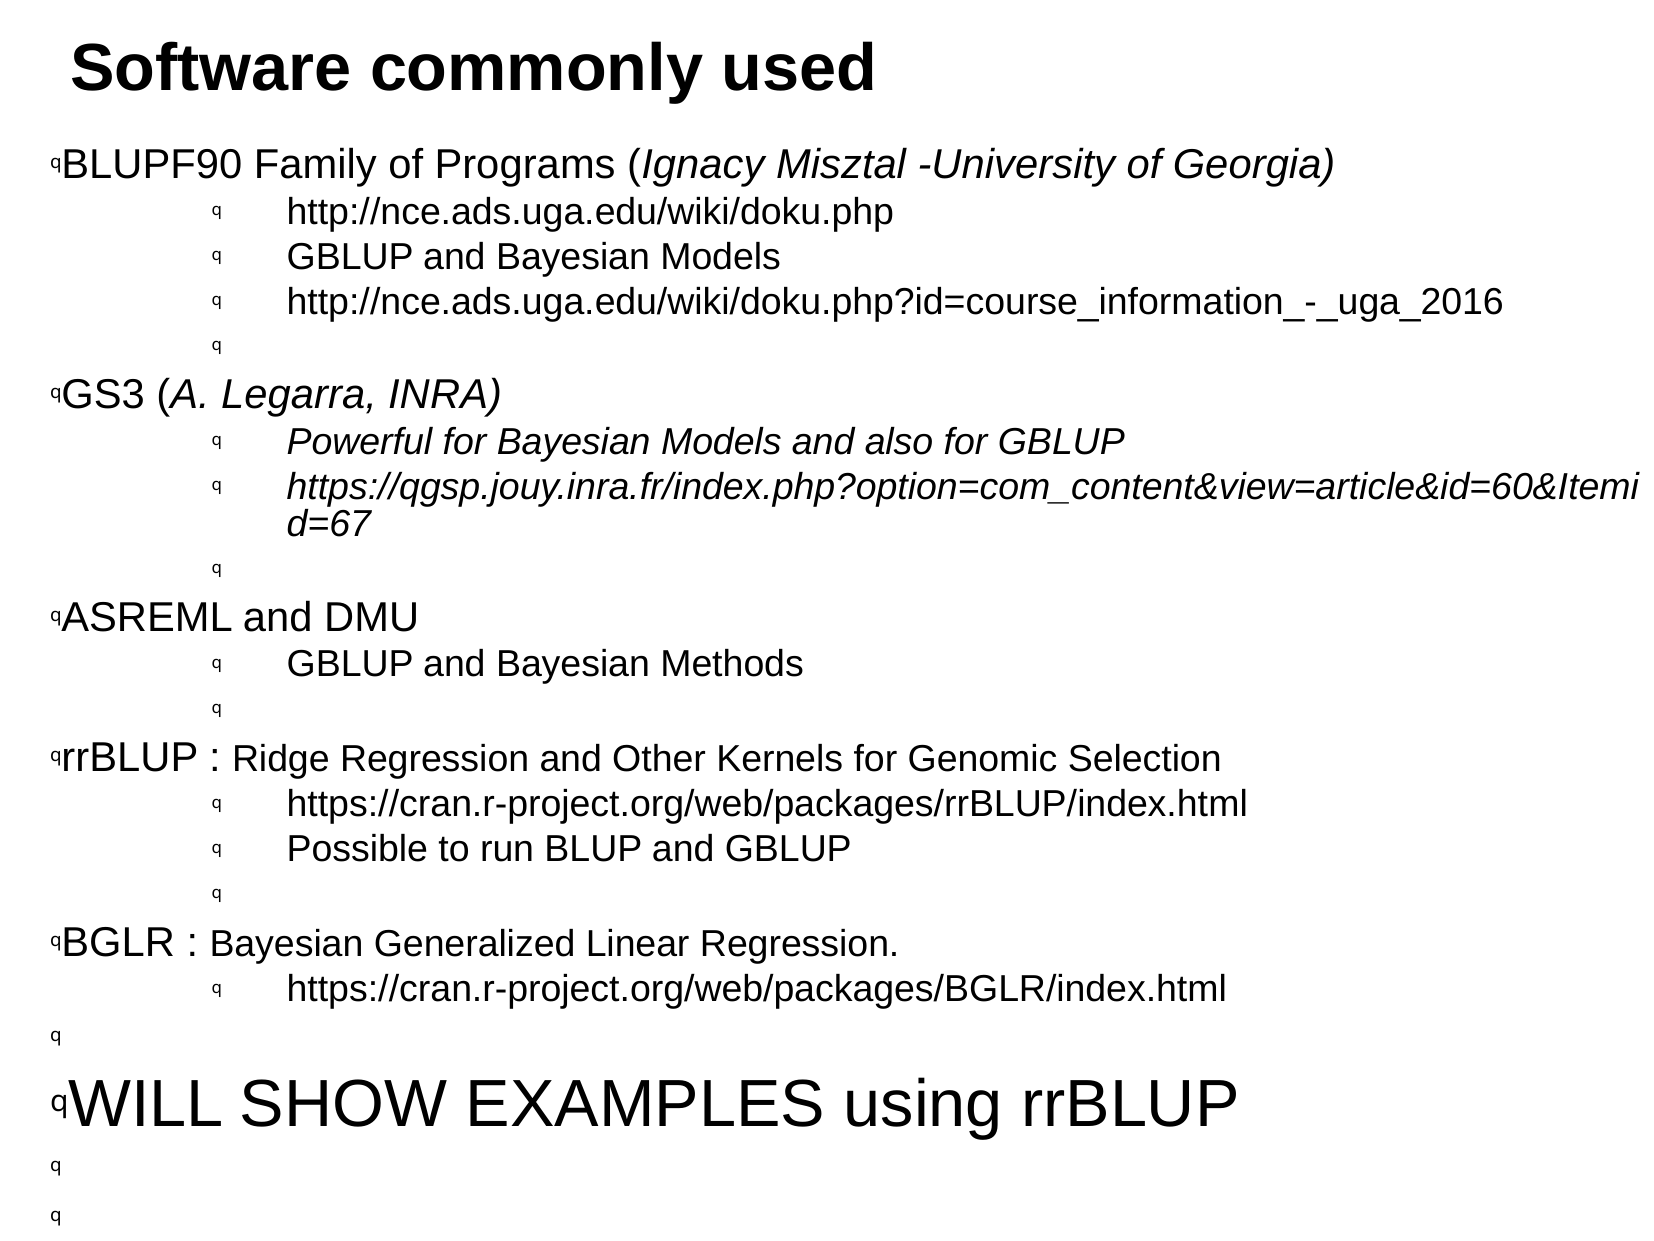

Software commonly used
BLUPF90 Family of Programs (Ignacy Misztal -University of Georgia)
http://nce.ads.uga.edu/wiki/doku.php
GBLUP and Bayesian Models
http://nce.ads.uga.edu/wiki/doku.php?id=course_information_-_uga_2016
GS3 (A. Legarra, INRA)
Powerful for Bayesian Models and also for GBLUP
https://qgsp.jouy.inra.fr/index.php?option=com_content&view=article&id=60&Itemid=67
ASREML and DMU
GBLUP and Bayesian Methods
rrBLUP : Ridge Regression and Other Kernels for Genomic Selection
https://cran.r-project.org/web/packages/rrBLUP/index.html
Possible to run BLUP and GBLUP
BGLR : Bayesian Generalized Linear Regression.
https://cran.r-project.org/web/packages/BGLR/index.html
WILL SHOW EXAMPLES using rrBLUP